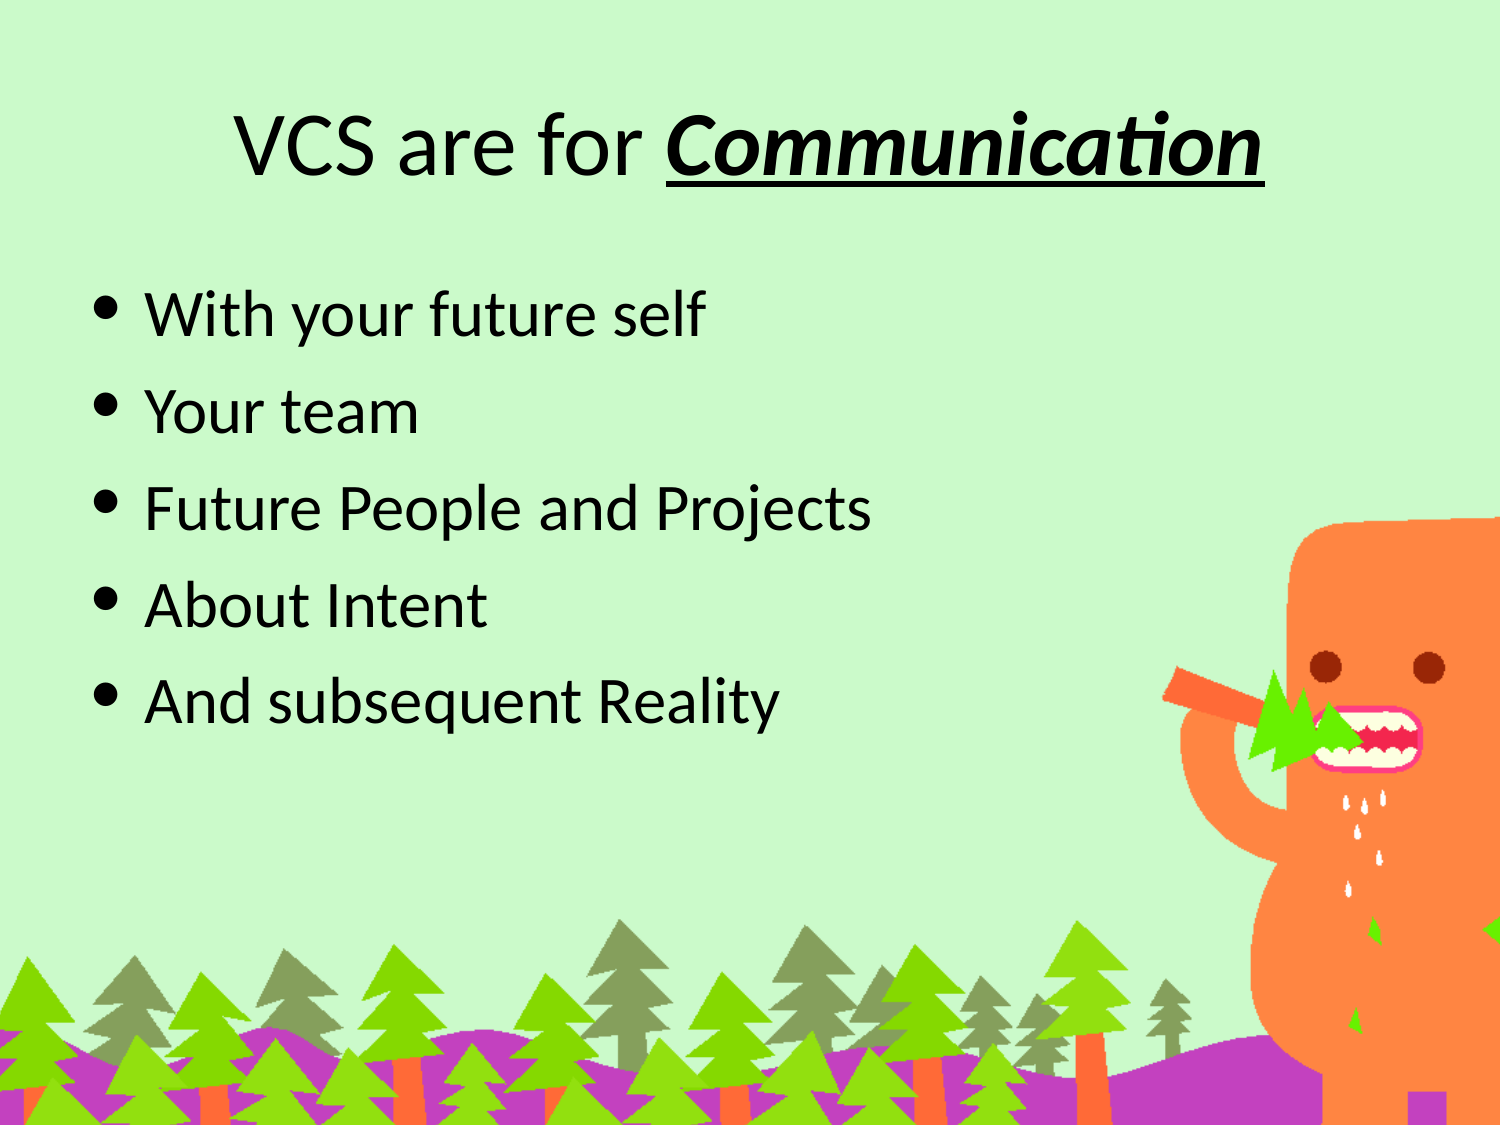

# VCS are for Communication
With your future self
Your team
Future People and Projects
About Intent
And subsequent Reality